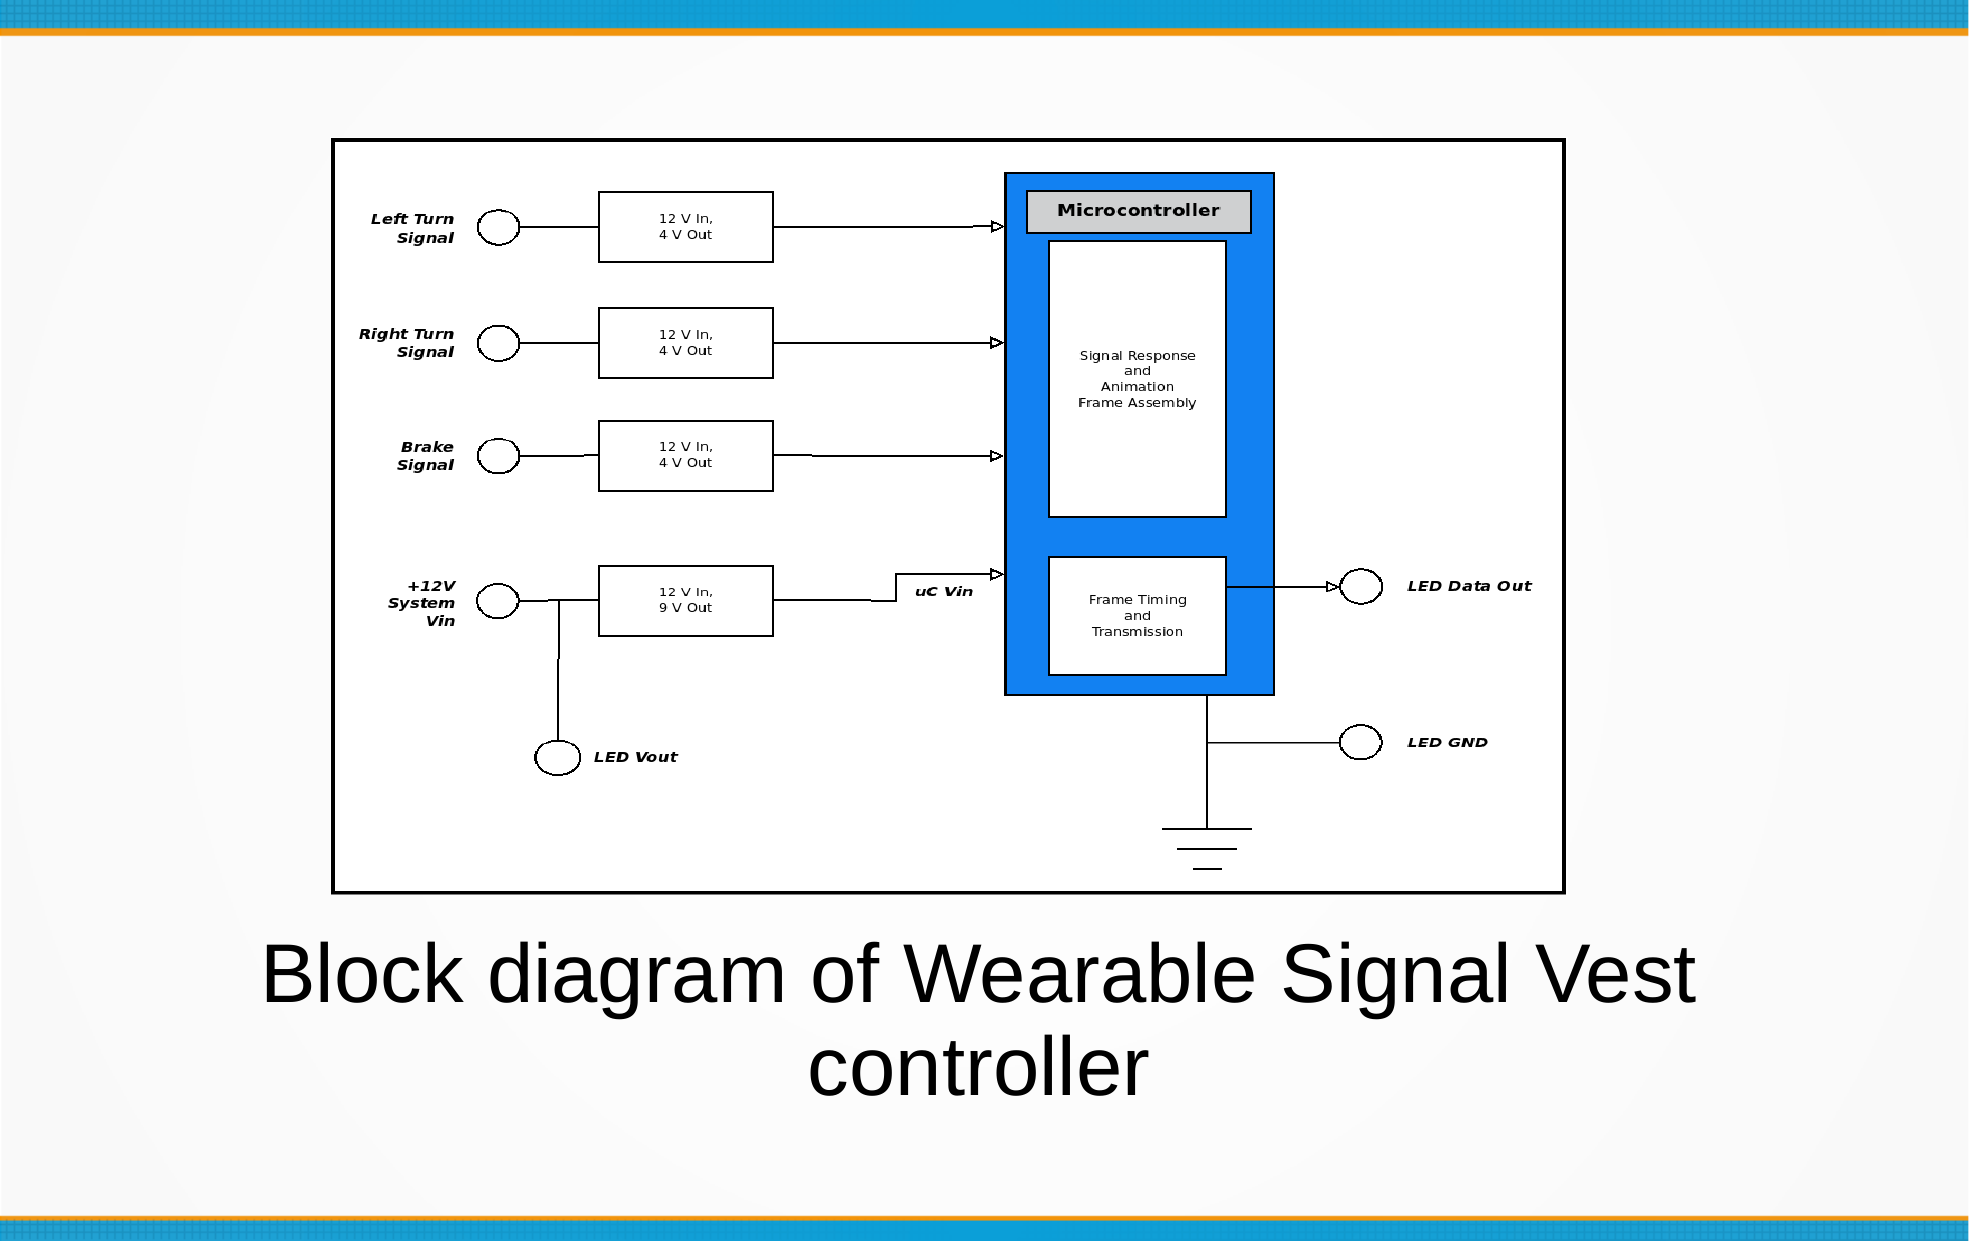

#
Block diagram of Wearable Signal Vest controller